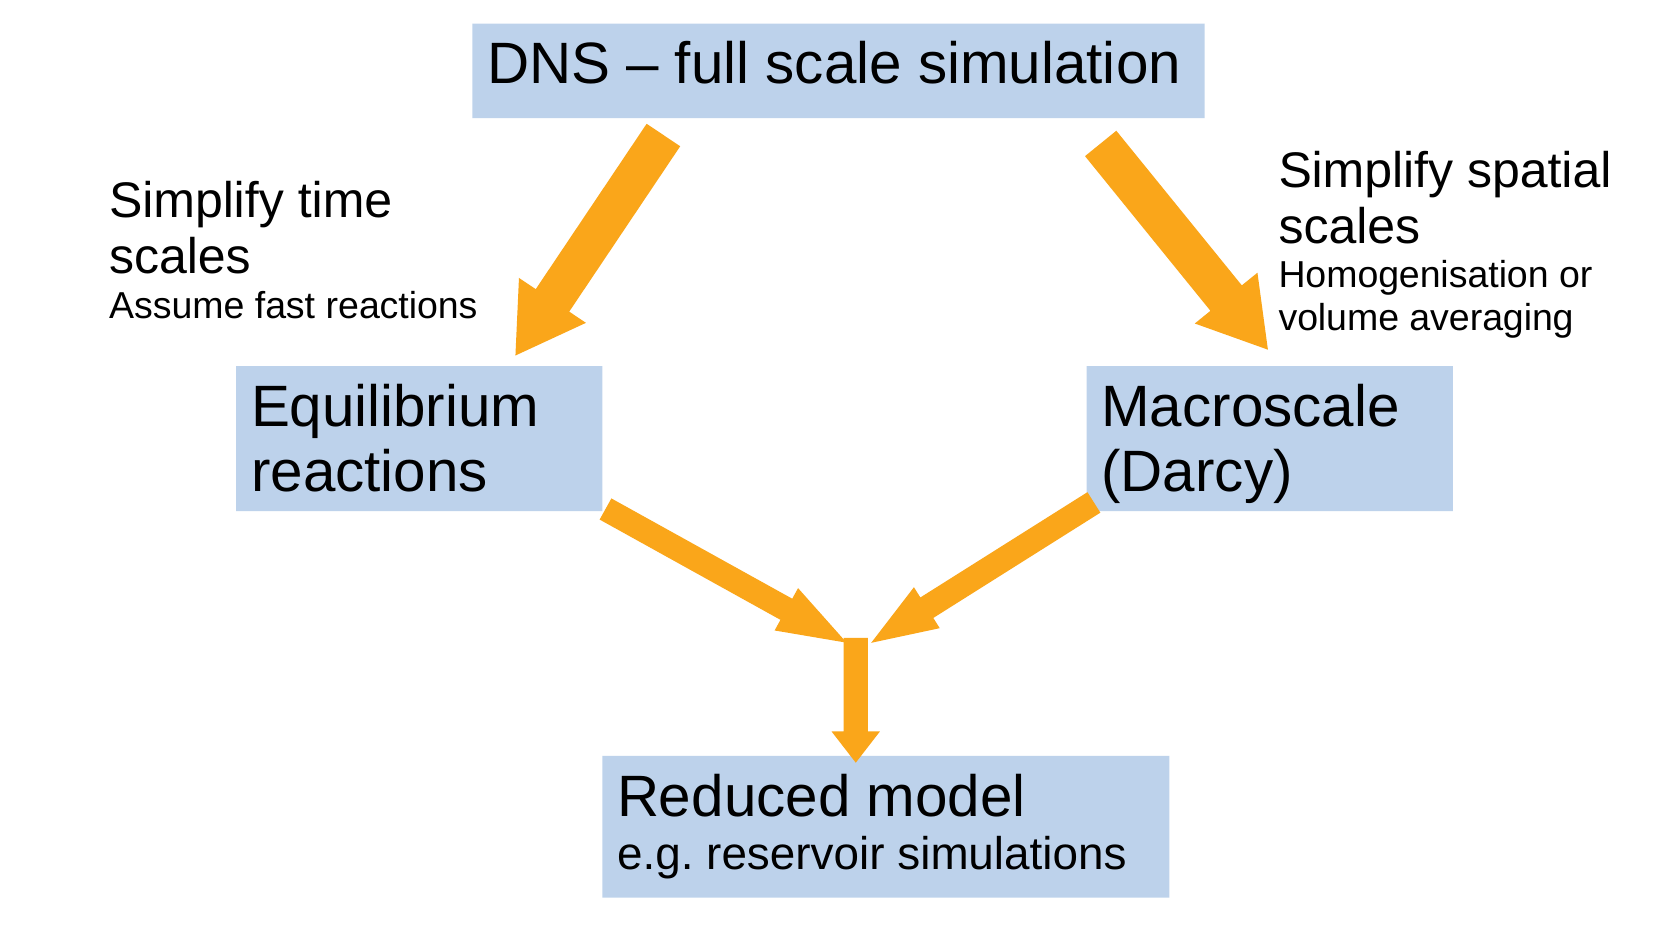

DNS – full scale simulation
Simplify spatial scales
Homogenisation or volume averaging
Simplify time scales
Assume fast reactions
Equilibrium reactions
Macroscale
(Darcy)
Reduced model
e.g. reservoir simulations